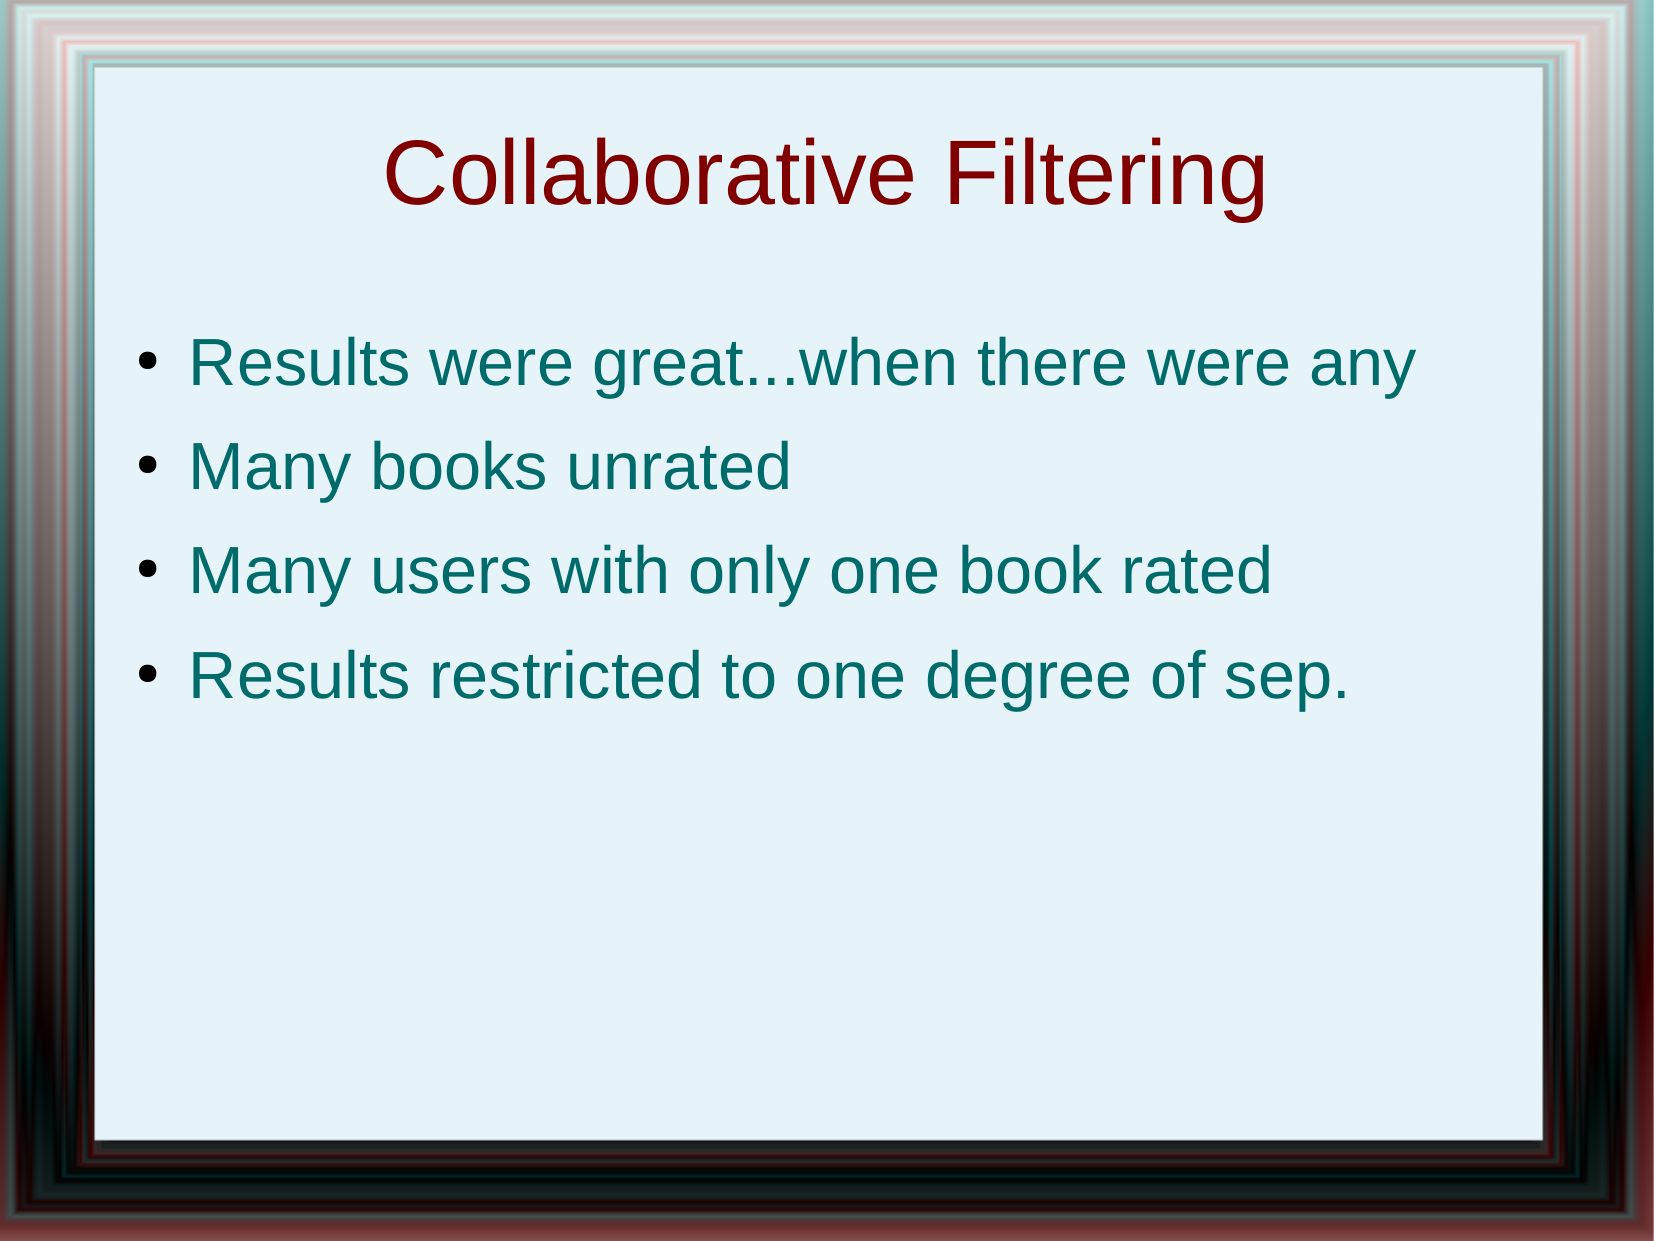

# Collaborative Filtering
Results were great...when there were any
Many books unrated
Many users with only one book rated
Results restricted to one degree of sep.